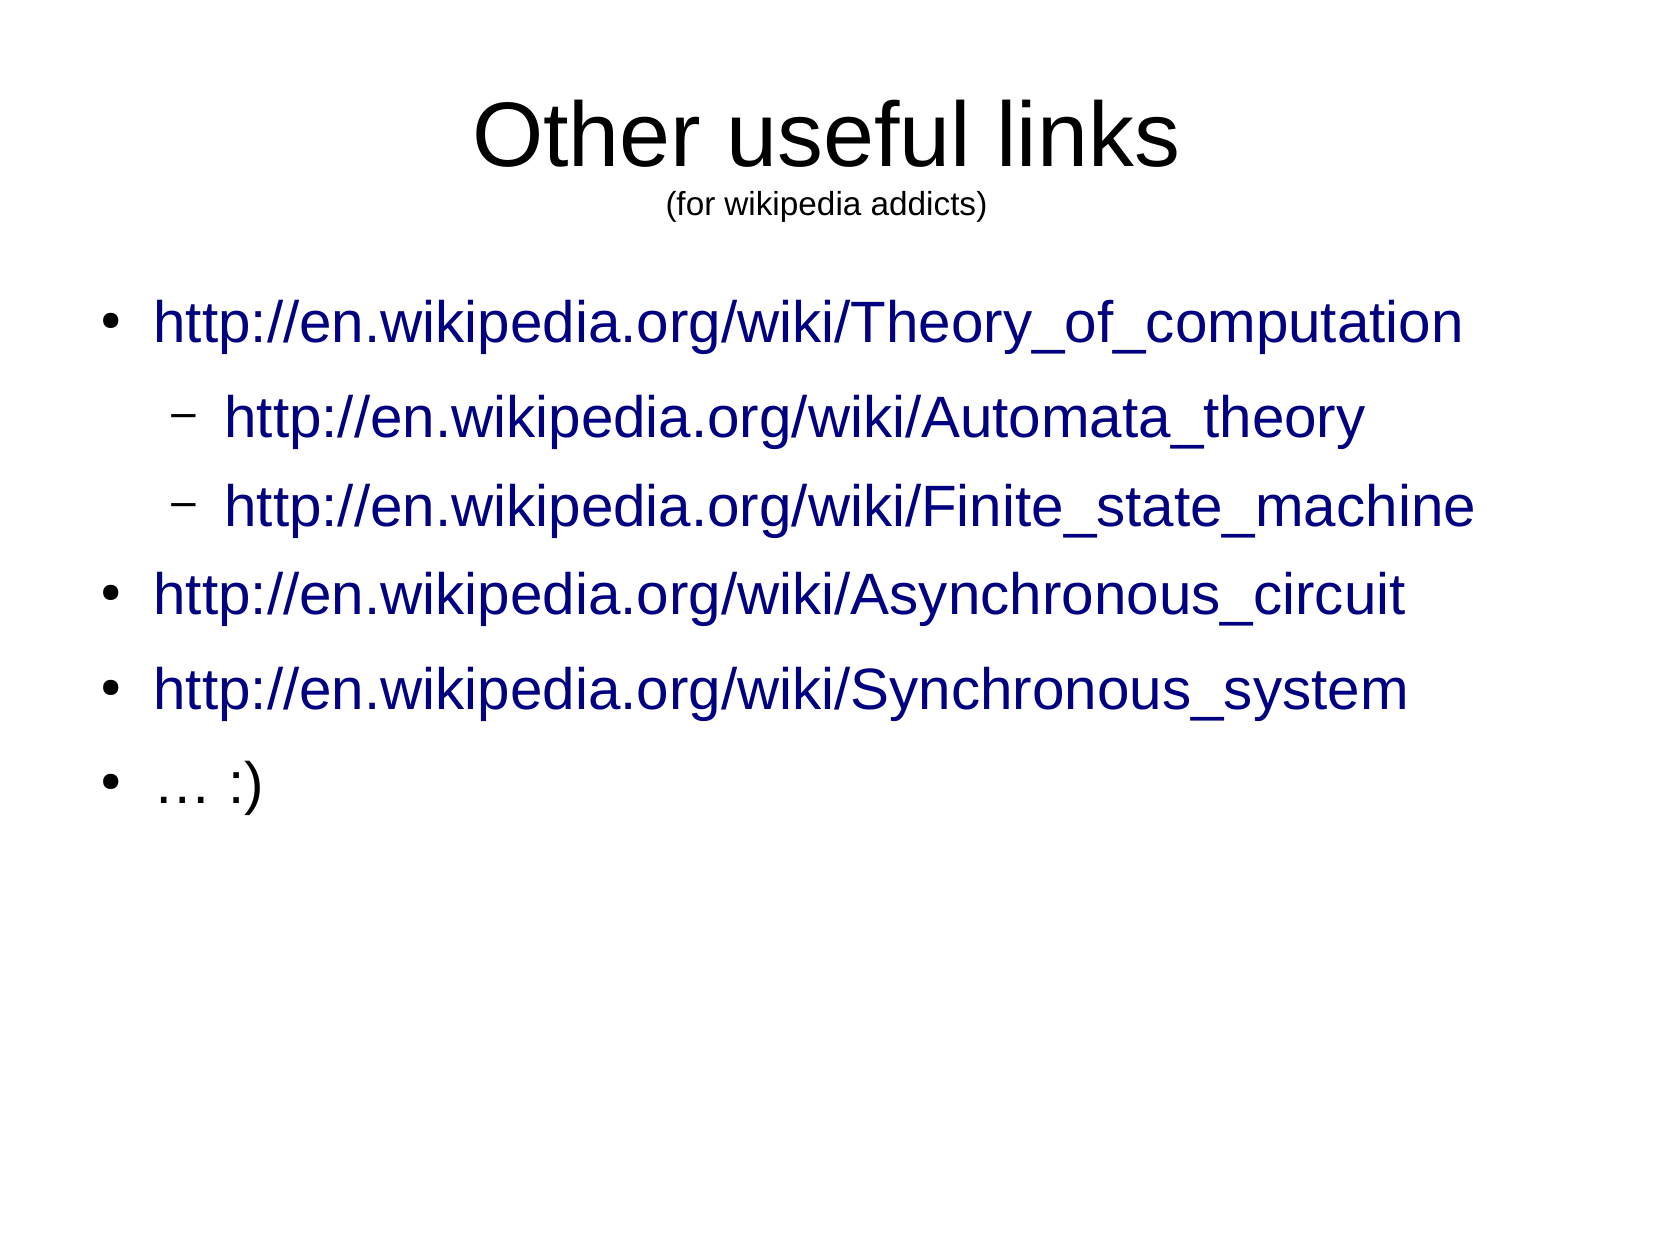

# Other useful links (for wikipedia addicts)
http://en.wikipedia.org/wiki/Theory_of_computation
http://en.wikipedia.org/wiki/Automata_theory
http://en.wikipedia.org/wiki/Finite_state_machine
http://en.wikipedia.org/wiki/Asynchronous_circuit
http://en.wikipedia.org/wiki/Synchronous_system
… :)